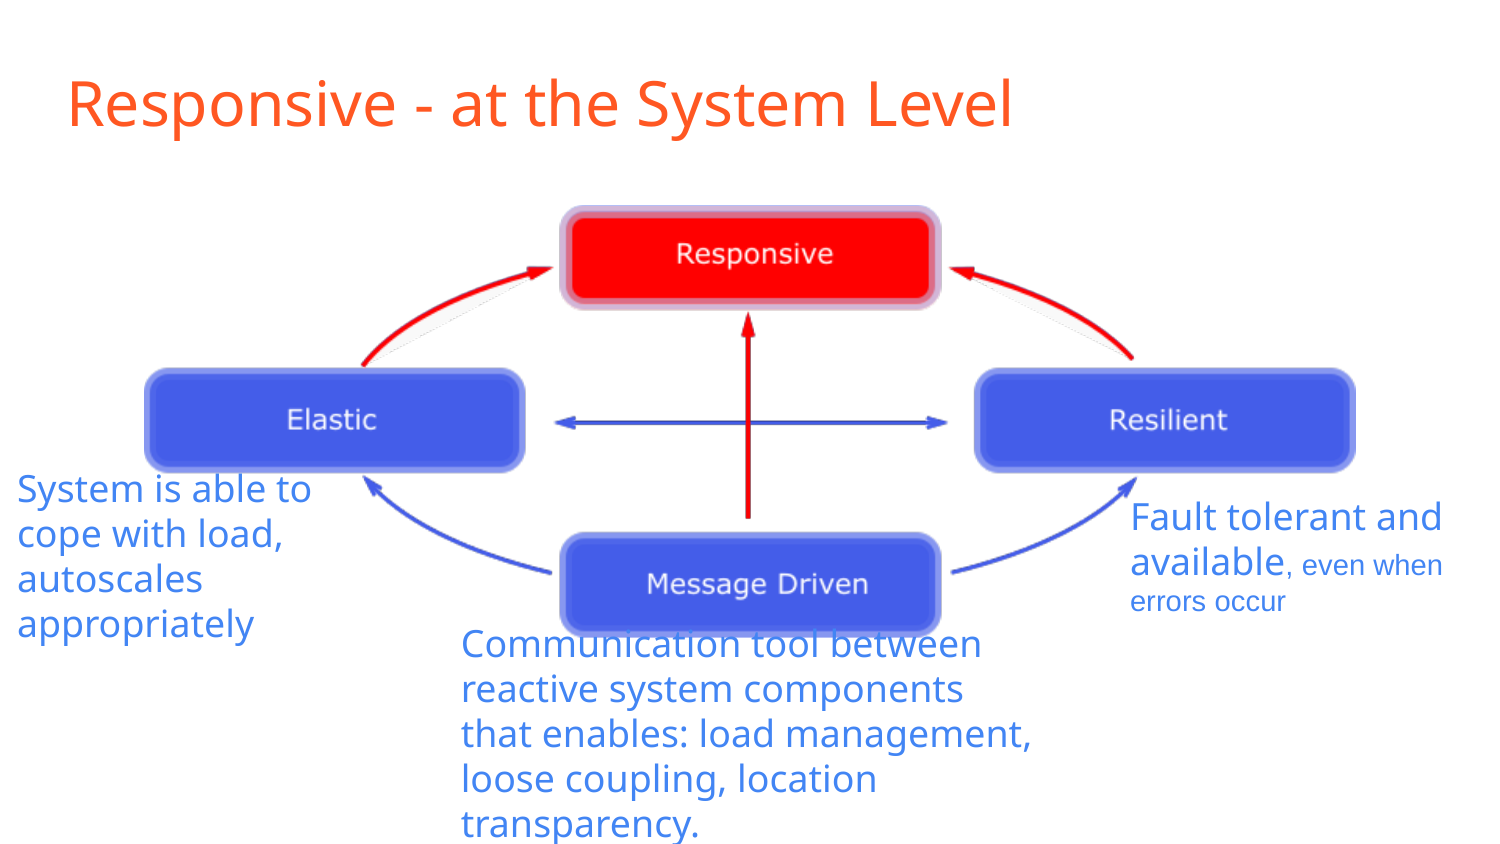

# Responsive - at the System Level
System is able to cope with load, autoscales appropriately
Fault tolerant and available, even when errors occur
Communication tool between reactive system components that enables: load management, loose coupling, location transparency.